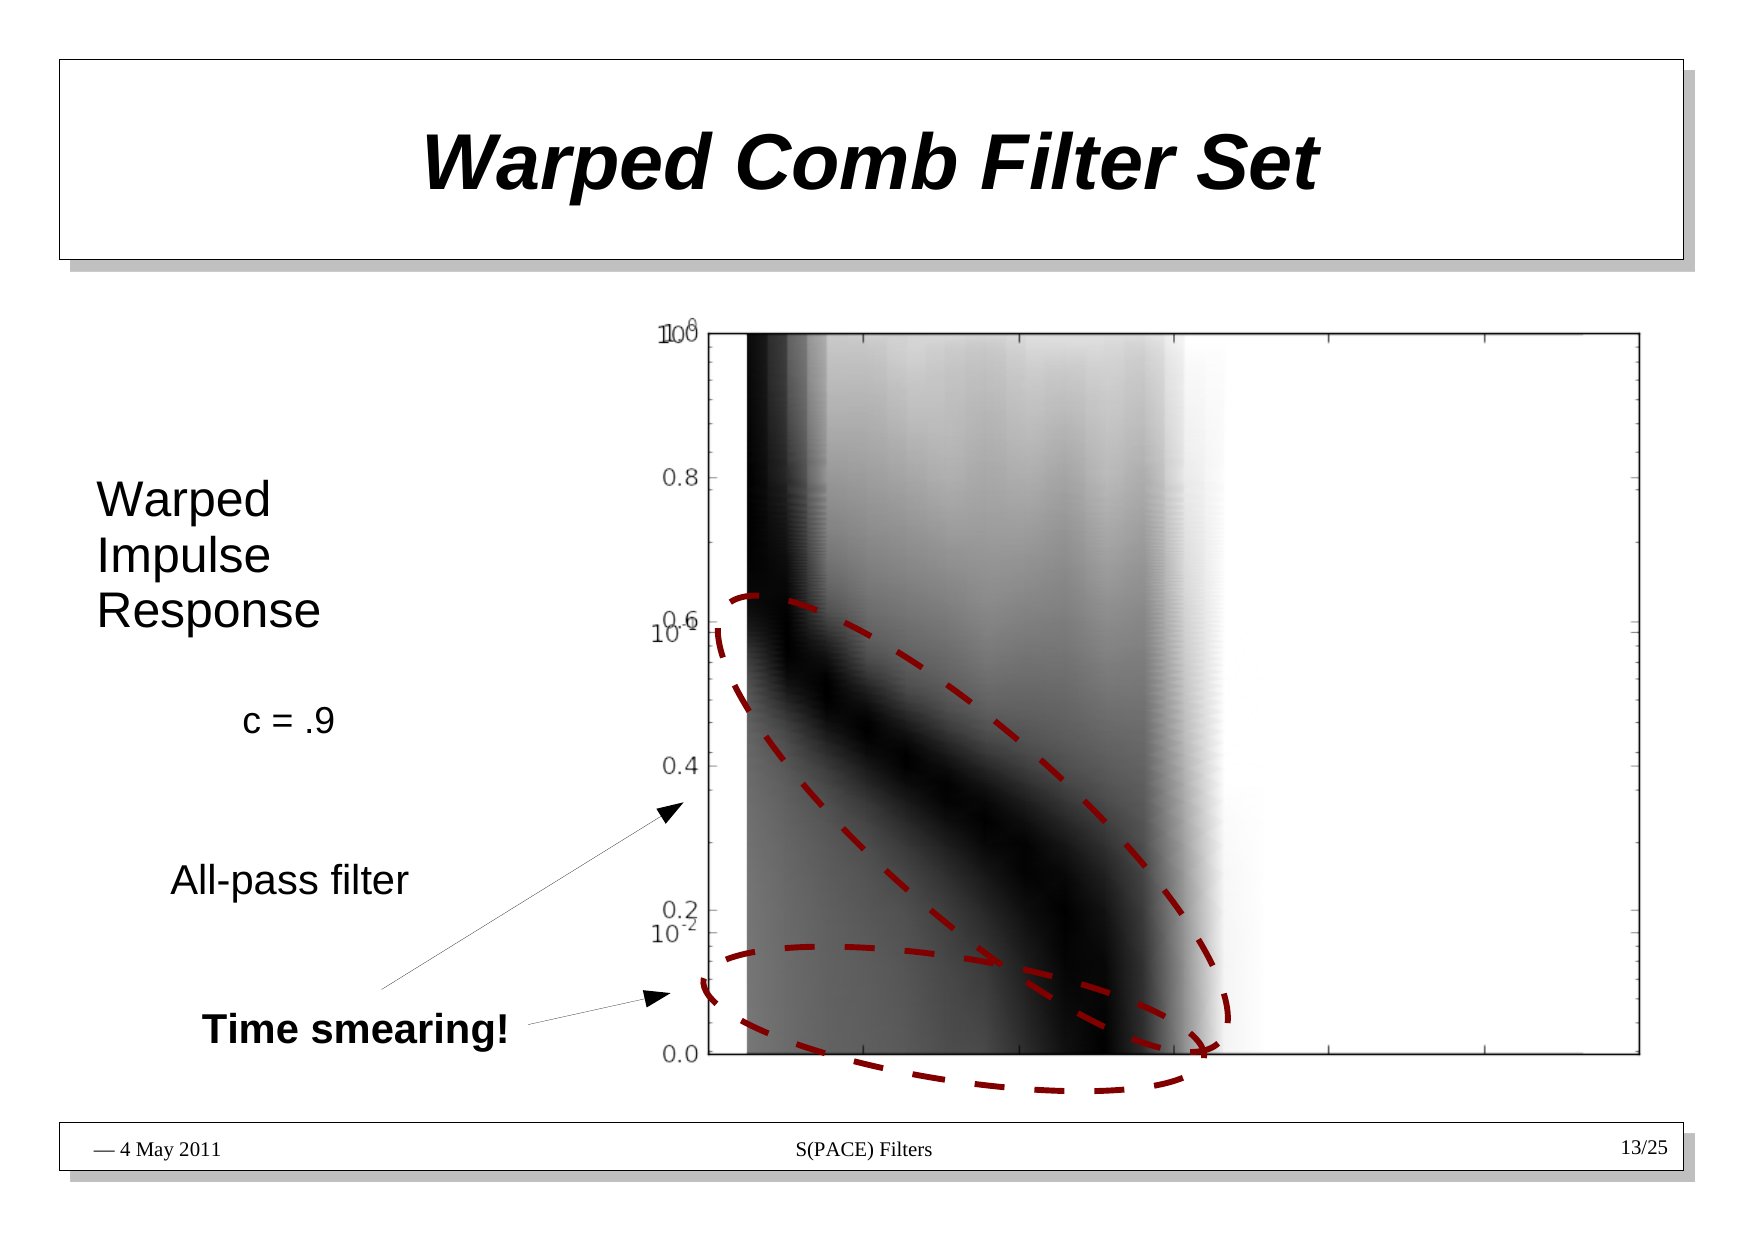

# Warped Comb Filter Set
Warped Impulse Response
c = .9
All-pass filter
Time smearing!